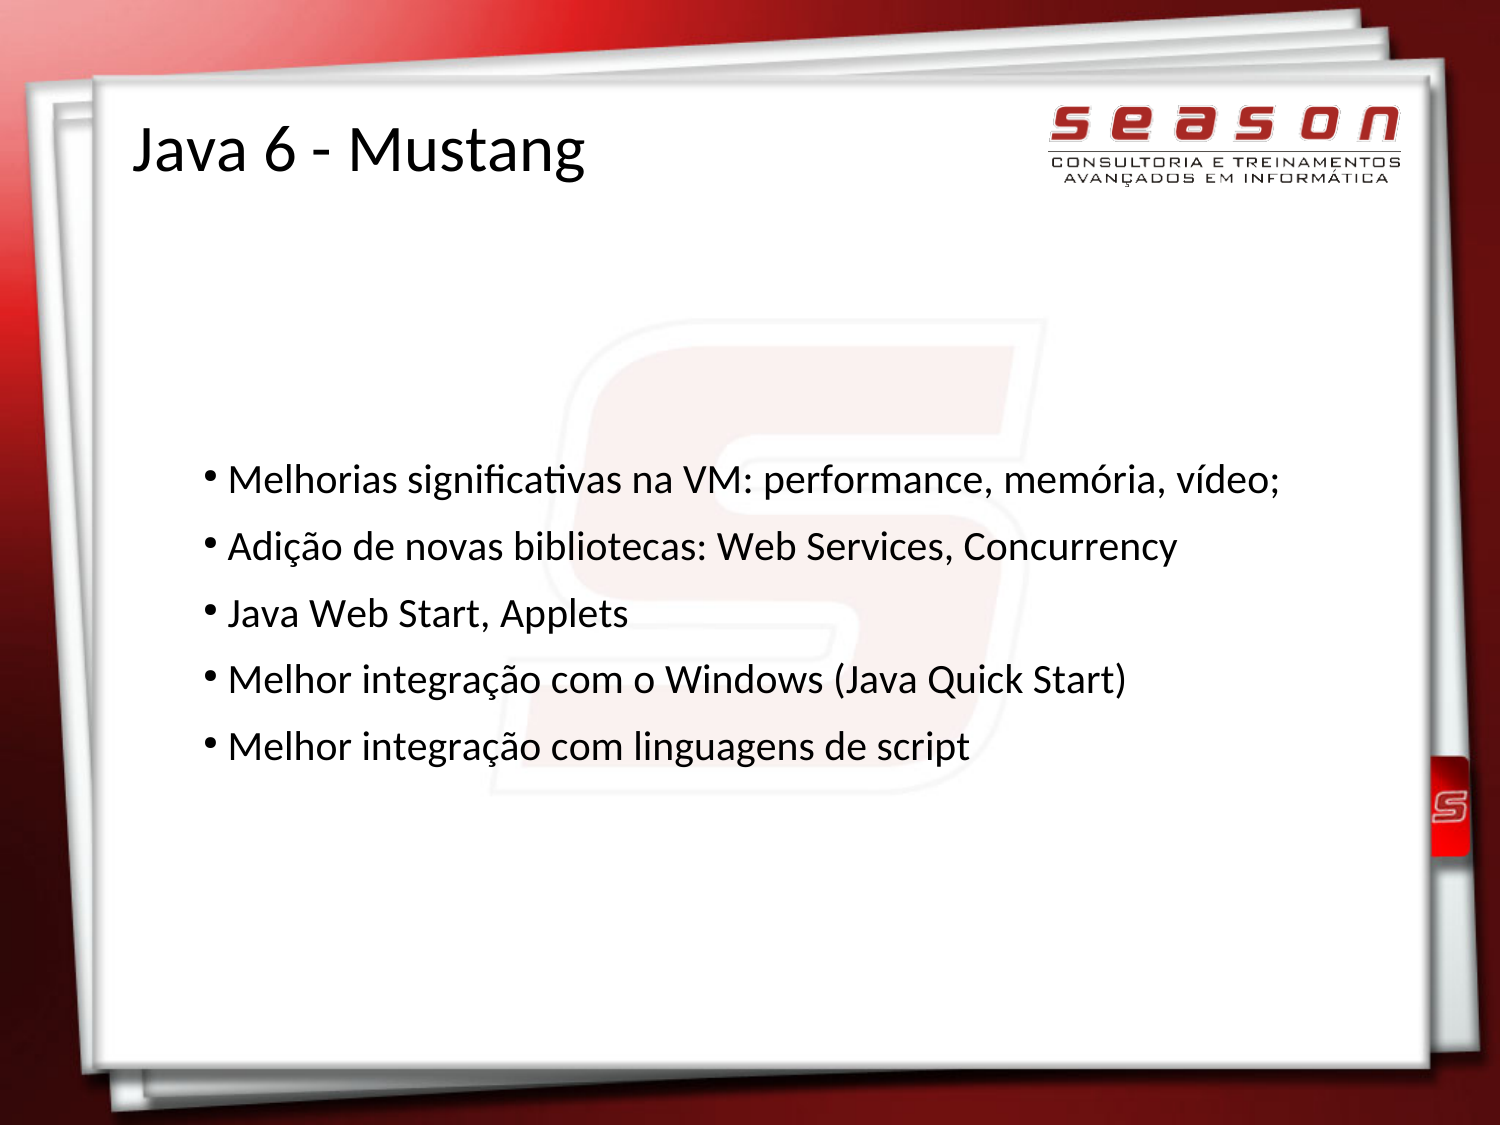

# Java 6 - Mustang
 Melhorias significativas na VM: performance, memória, vídeo;
 Adição de novas bibliotecas: Web Services, Concurrency
 Java Web Start, Applets
 Melhor integração com o Windows (Java Quick Start)
 Melhor integração com linguagens de script